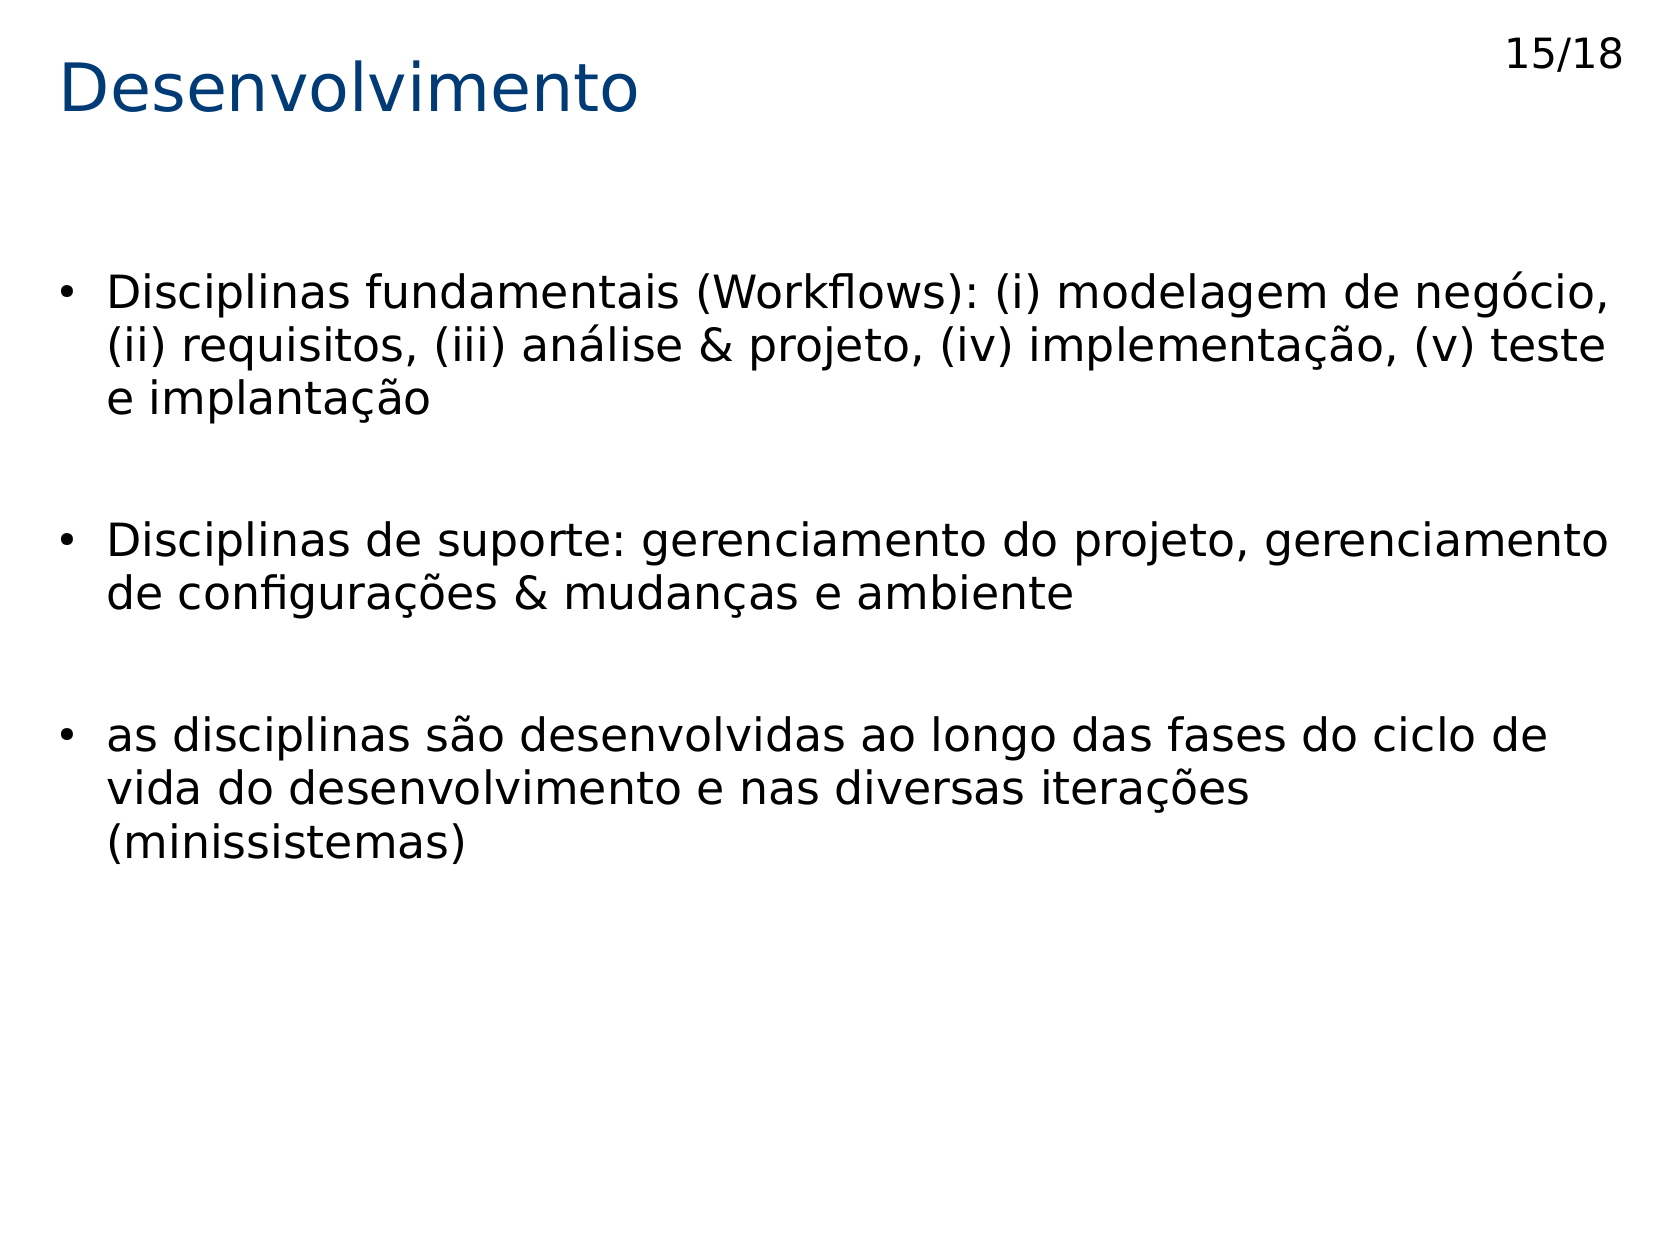

# Desenvolvimento
15
Disciplinas fundamentais (Workflows): (i) modelagem de negócio, (ii) requisitos, (iii) análise & projeto, (iv) implementação, (v) teste e implantação
Disciplinas de suporte: gerenciamento do projeto, gerenciamento de configurações & mudanças e ambiente
as disciplinas são desenvolvidas ao longo das fases do ciclo de vida do desenvolvimento e nas diversas iterações (minissistemas)